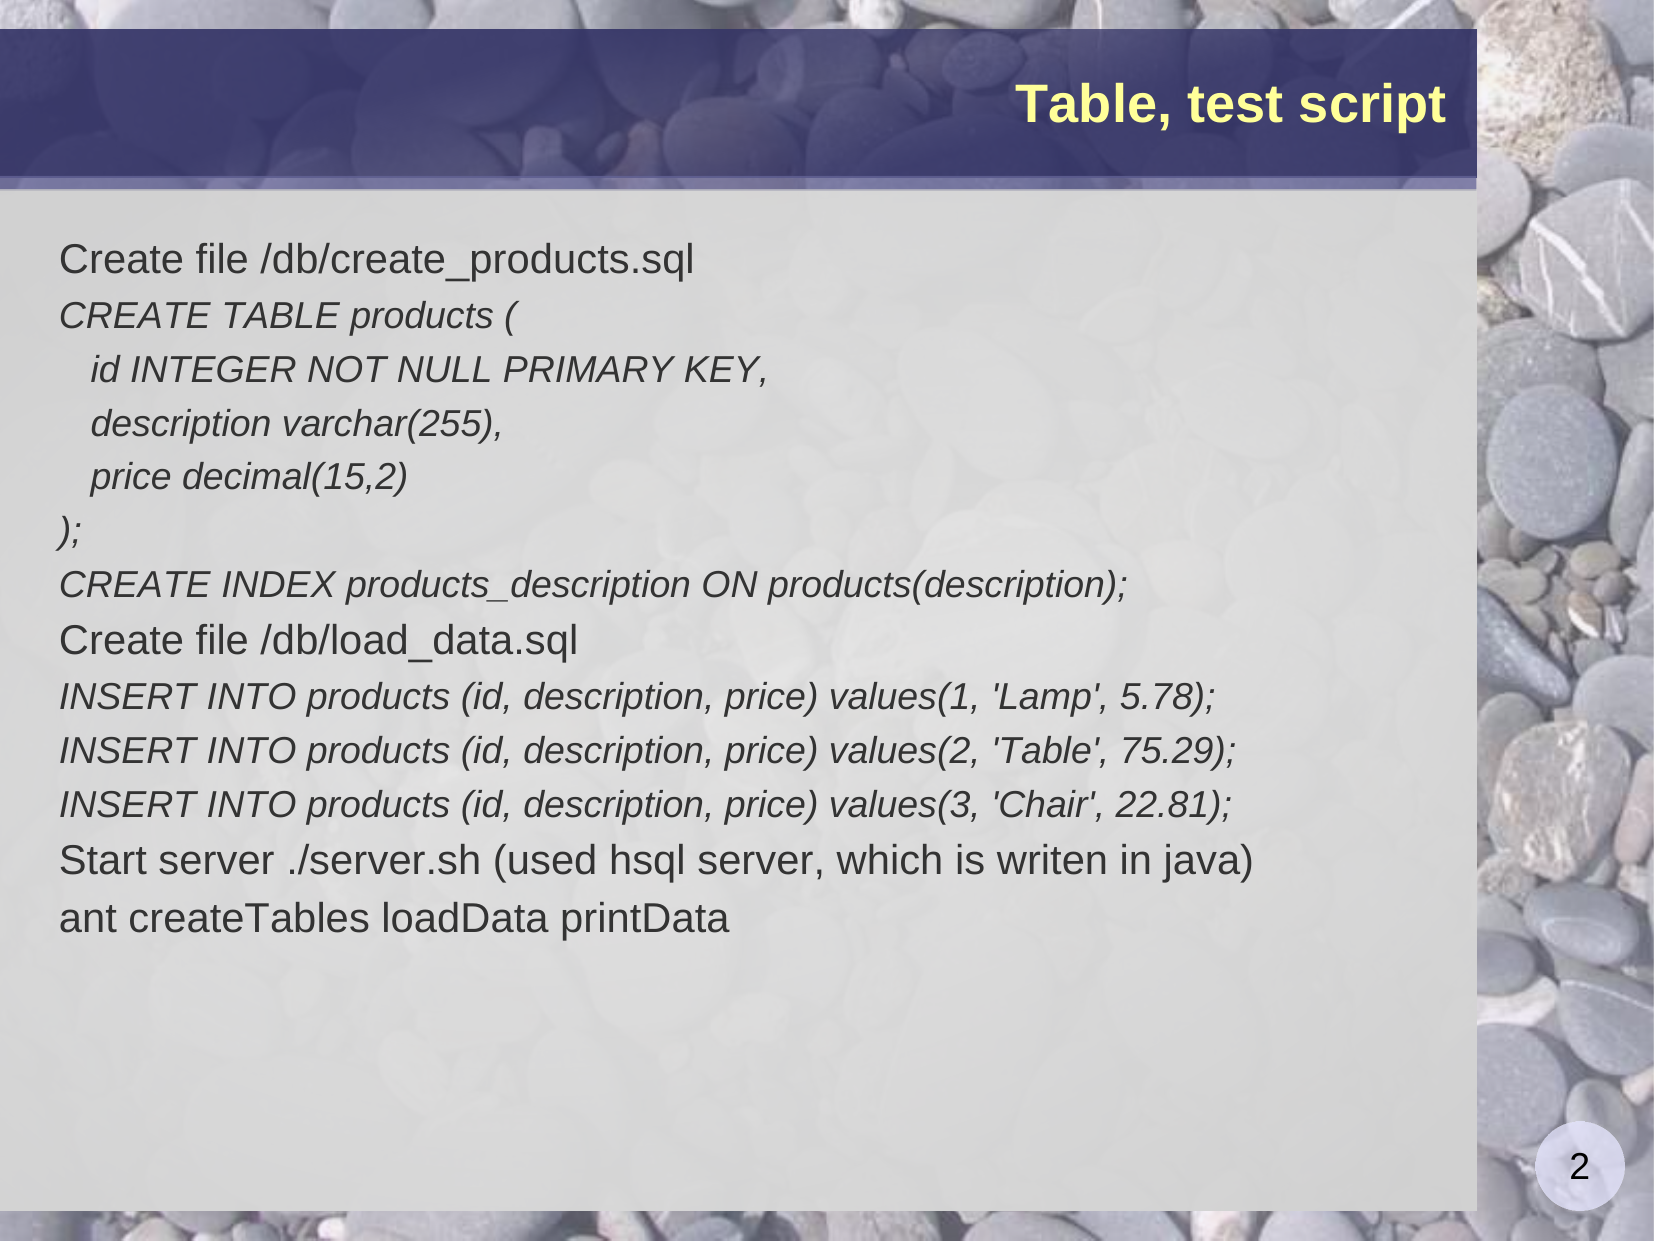

# Table, test script
Create file /db/create_products.sql
CREATE TABLE products (
 id INTEGER NOT NULL PRIMARY KEY,
 description varchar(255),
 price decimal(15,2)
);
CREATE INDEX products_description ON products(description);
Create file /db/load_data.sql
INSERT INTO products (id, description, price) values(1, 'Lamp', 5.78);
INSERT INTO products (id, description, price) values(2, 'Table', 75.29);
INSERT INTO products (id, description, price) values(3, 'Chair', 22.81);
Start server ./server.sh (used hsql server, which is writen in java)
ant createTables loadData printData